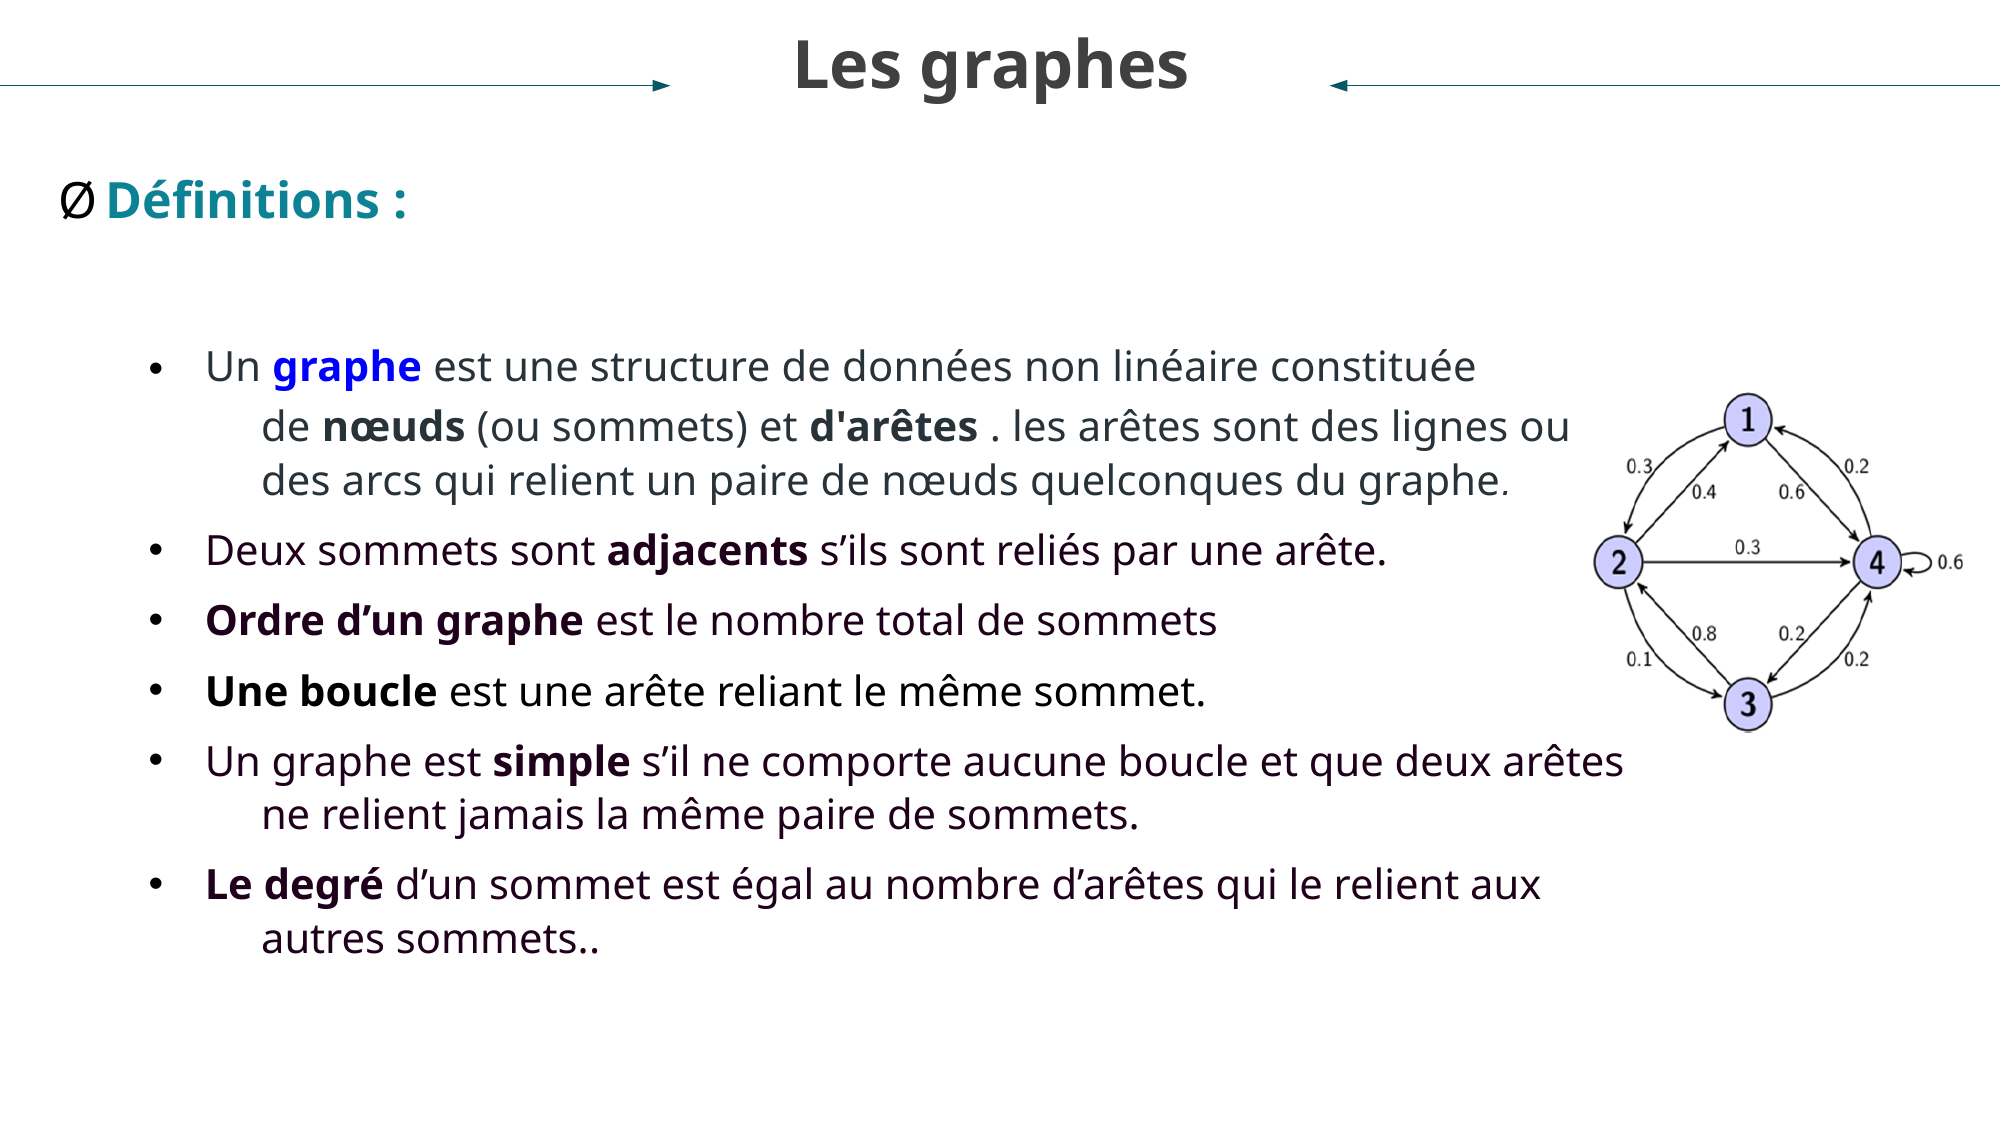

Les graphes
# Analyse du projet : diapositive 3
Définitions :
Un graphe est une structure de données non linéaire constituée de nœuds (ou sommets) et d'arêtes . les arêtes sont des lignes ou des arcs qui relient un paire de nœuds quelconques du graphe.
Deux sommets sont adjacents s’ils sont reliés par une arête.
Ordre d’un graphe est le nombre total de sommets
Une boucle est une arête reliant le même sommet.
Un graphe est simple s’il ne comporte aucune boucle et que deux arêtes ne relient jamais la même paire de sommets.
Le degré d’un sommet est égal au nombre d’arêtes qui le relient aux autres sommets..